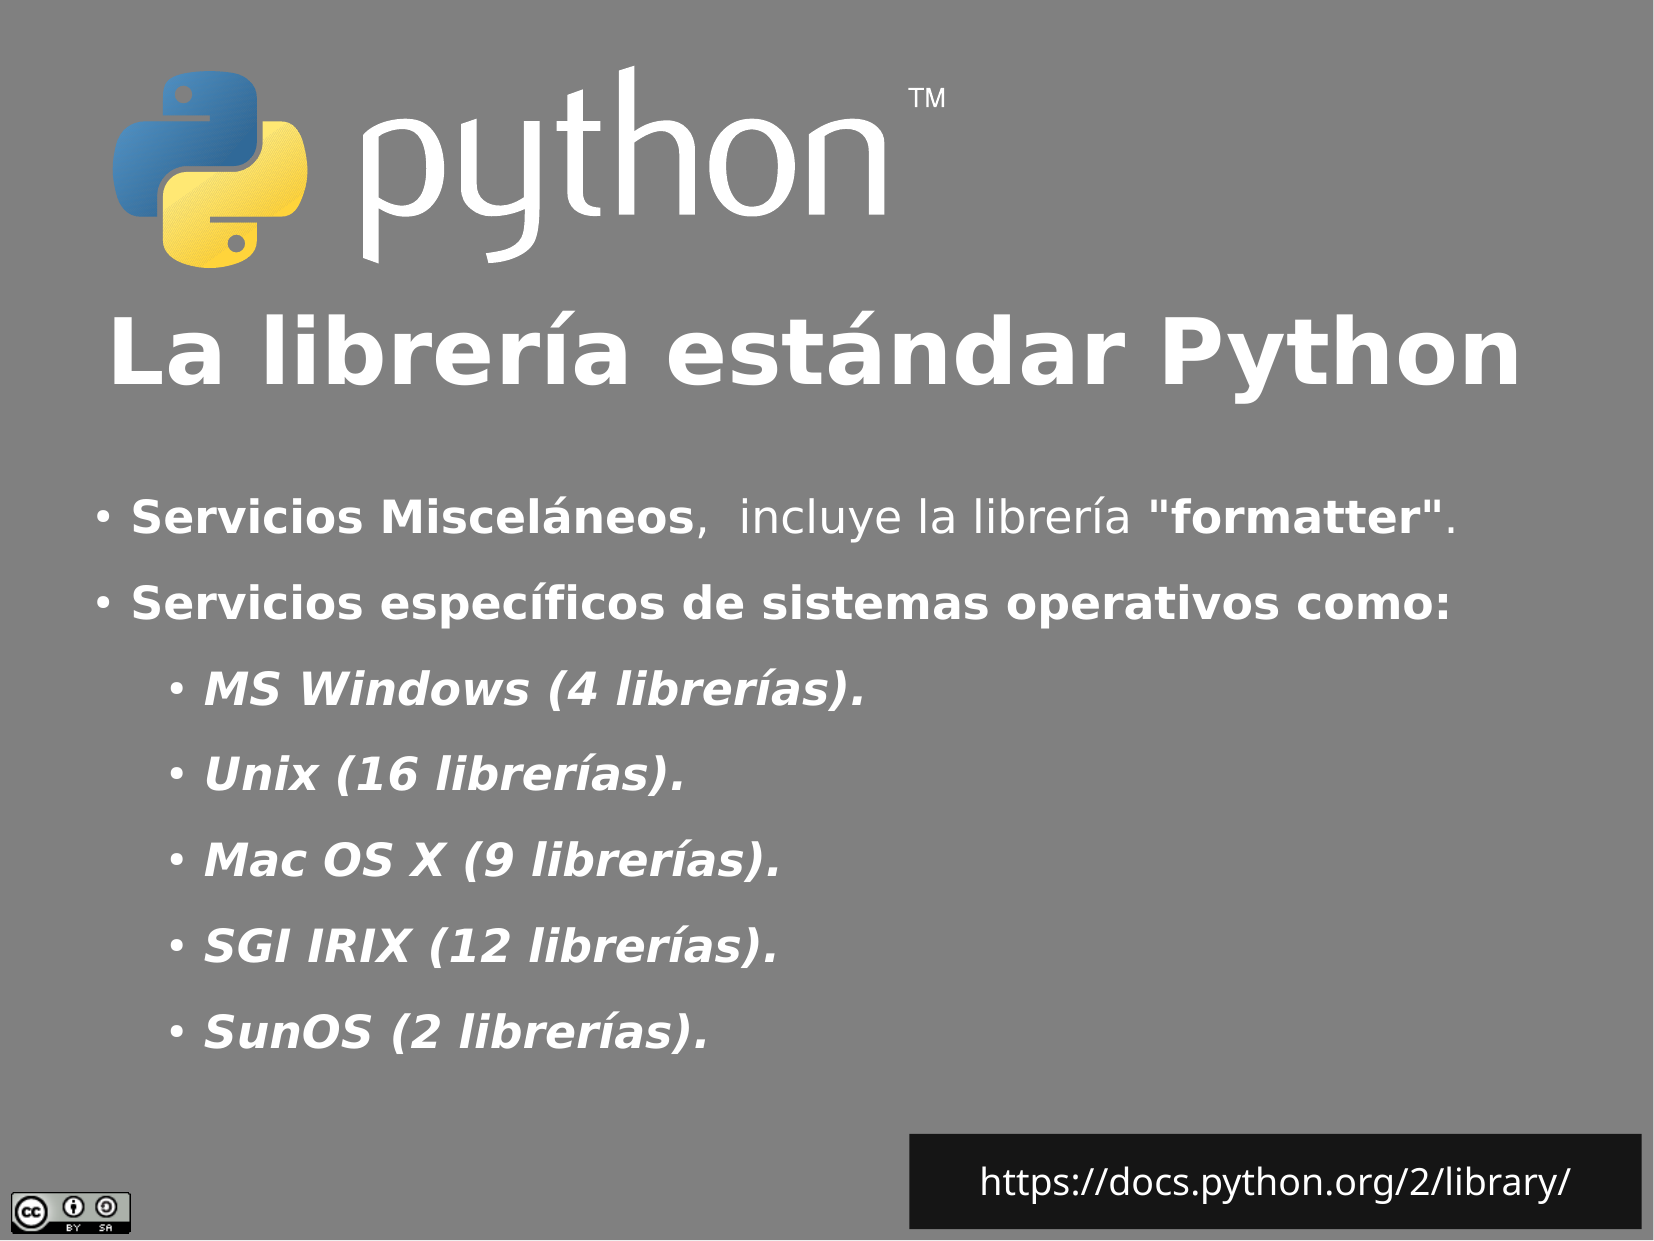

La librería estándar Python
Servicios Misceláneos, incluye la librería "formatter".
Servicios específicos de sistemas operativos como:
MS Windows (4 librerías).
Unix (16 librerías).
Mac OS X (9 librerías).
SGI IRIX (12 librerías).
SunOS (2 librerías).
# https://docs.python.org/2/library/